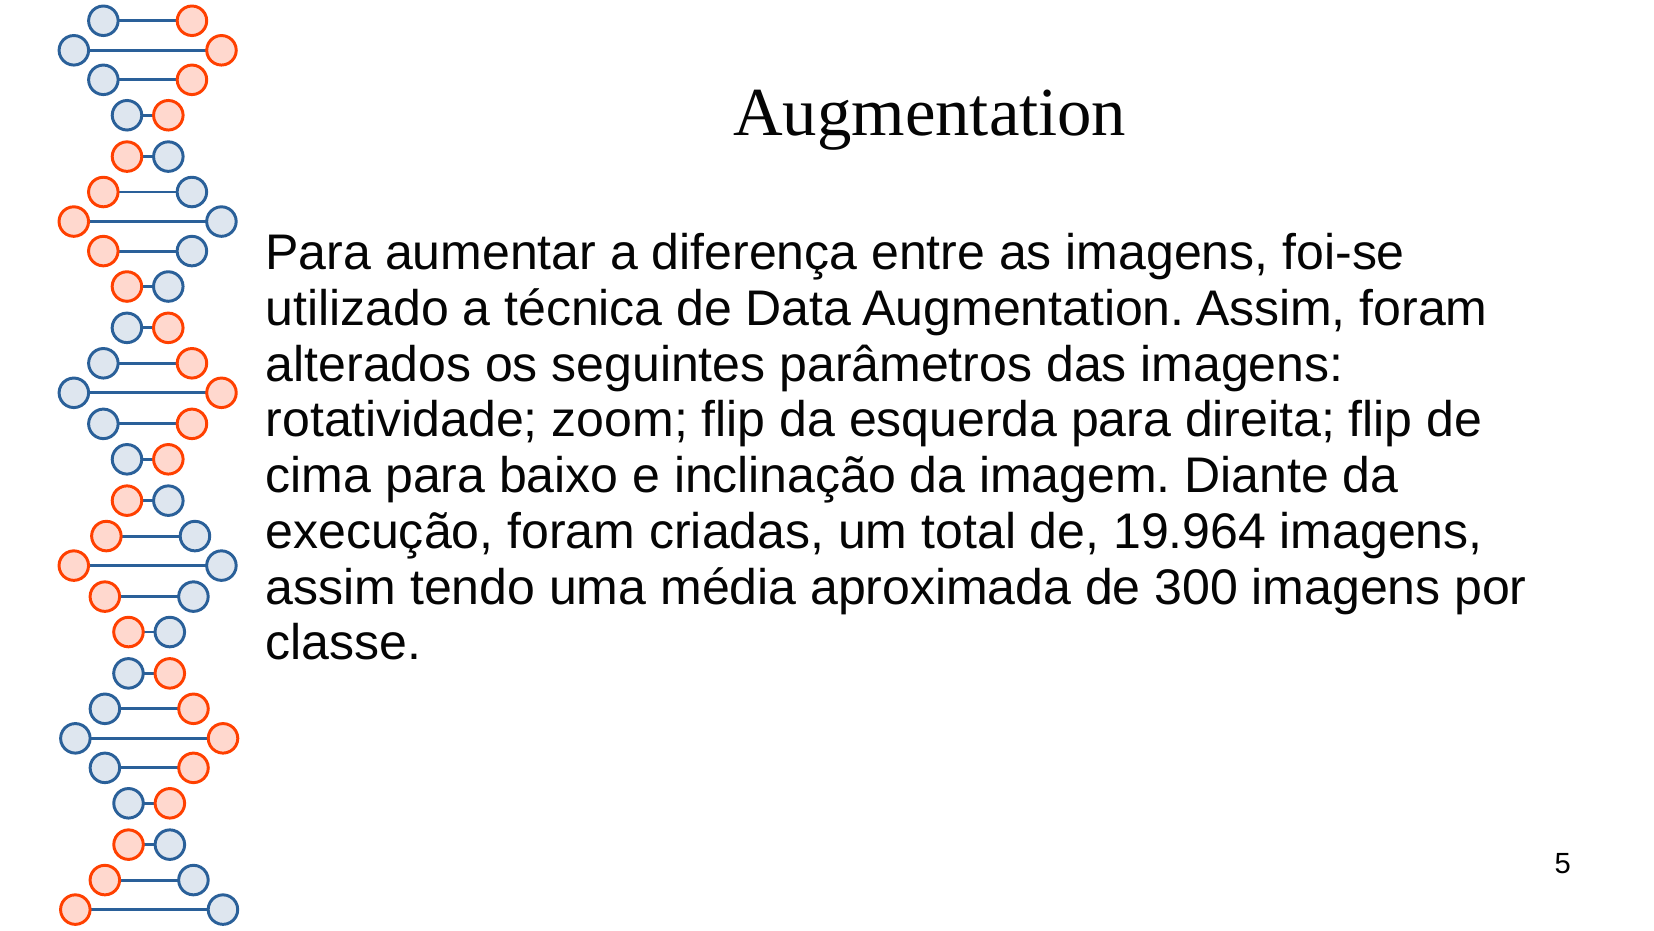

# Augmentation
Para aumentar a diferença entre as imagens, foi-se utilizado a técnica de Data Augmentation. Assim, foram alterados os seguintes parâmetros das imagens: rotatividade; zoom; flip da esquerda para direita; flip de cima para baixo e inclinação da imagem. Diante da execução, foram criadas, um total de, 19.964 imagens, assim tendo uma média aproximada de 300 imagens por classe.
5